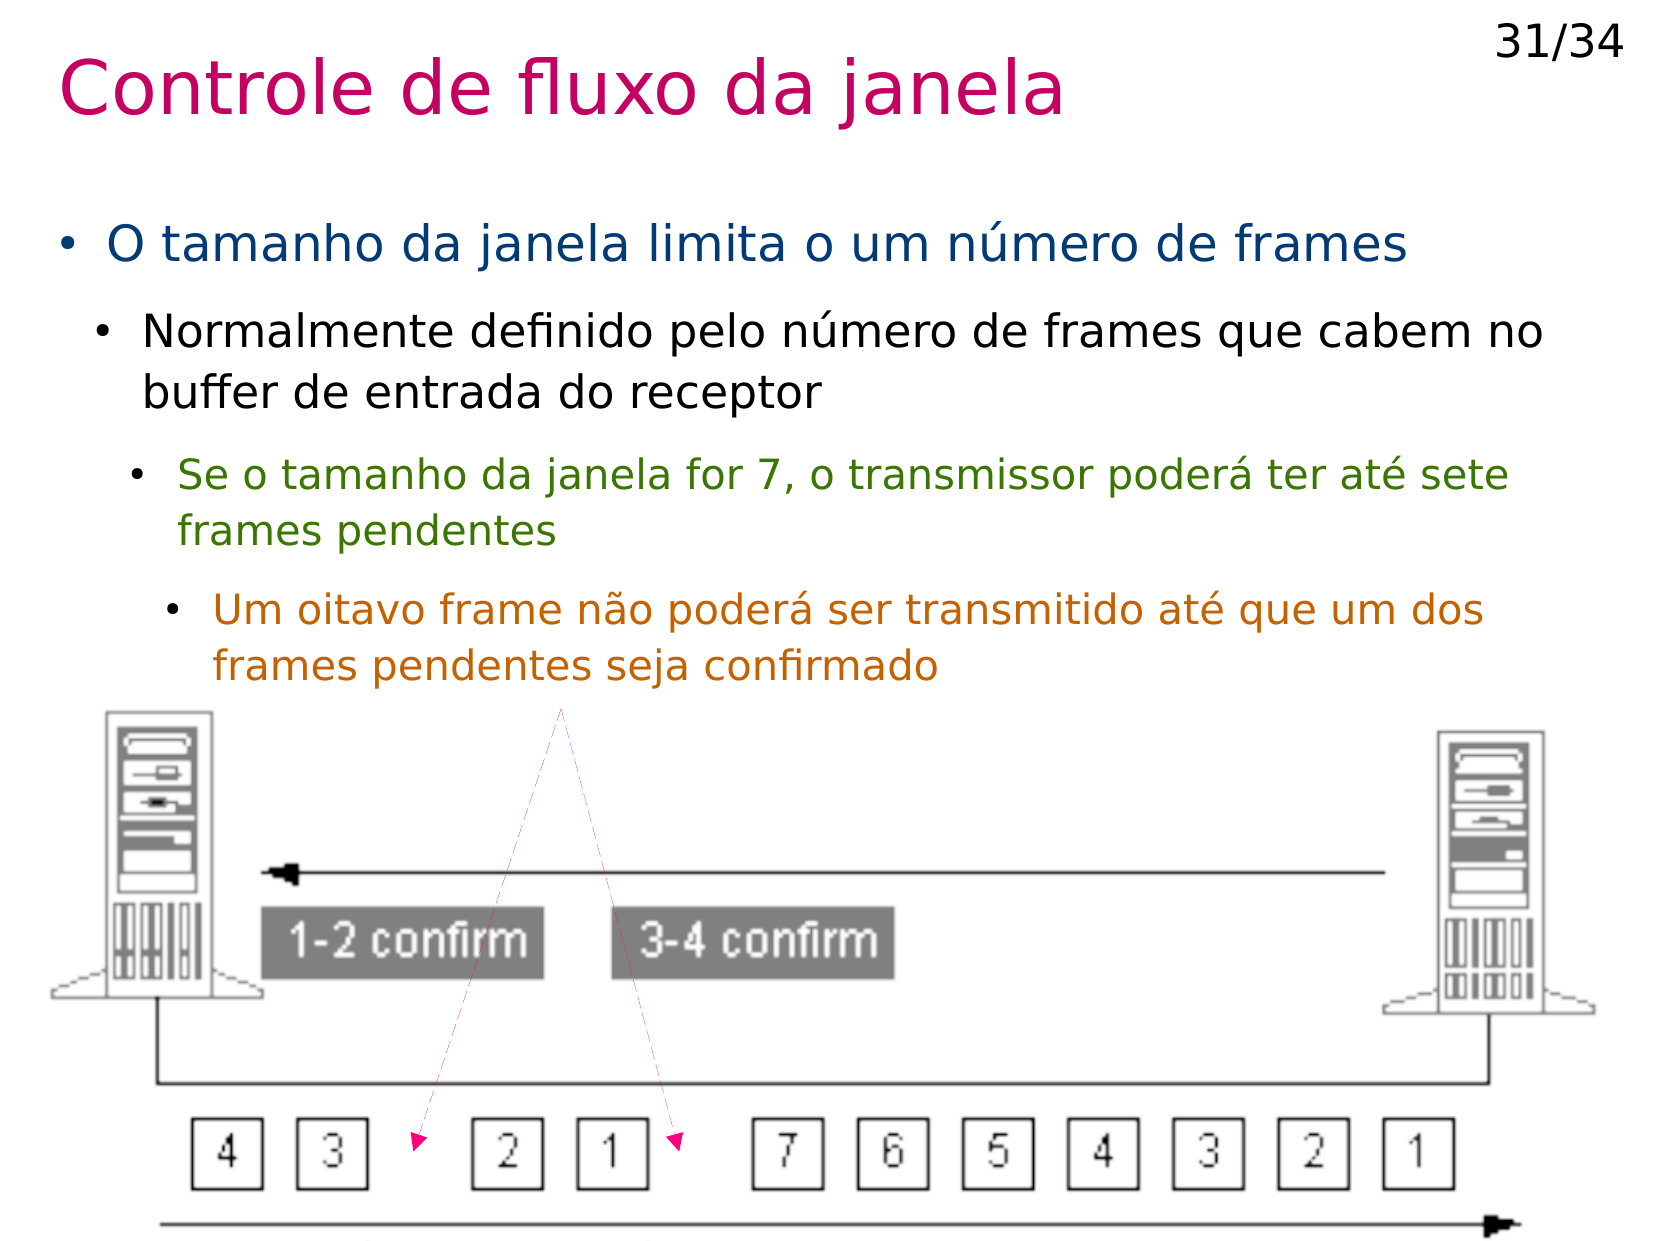

31
# Controle de fluxo da janela
O tamanho da janela limita o um número de frames
Normalmente definido pelo número de frames que cabem no buffer de entrada do receptor
Se o tamanho da janela for 7, o transmissor poderá ter até sete frames pendentes
Um oitavo frame não poderá ser transmitido até que um dos frames pendentes seja confirmado